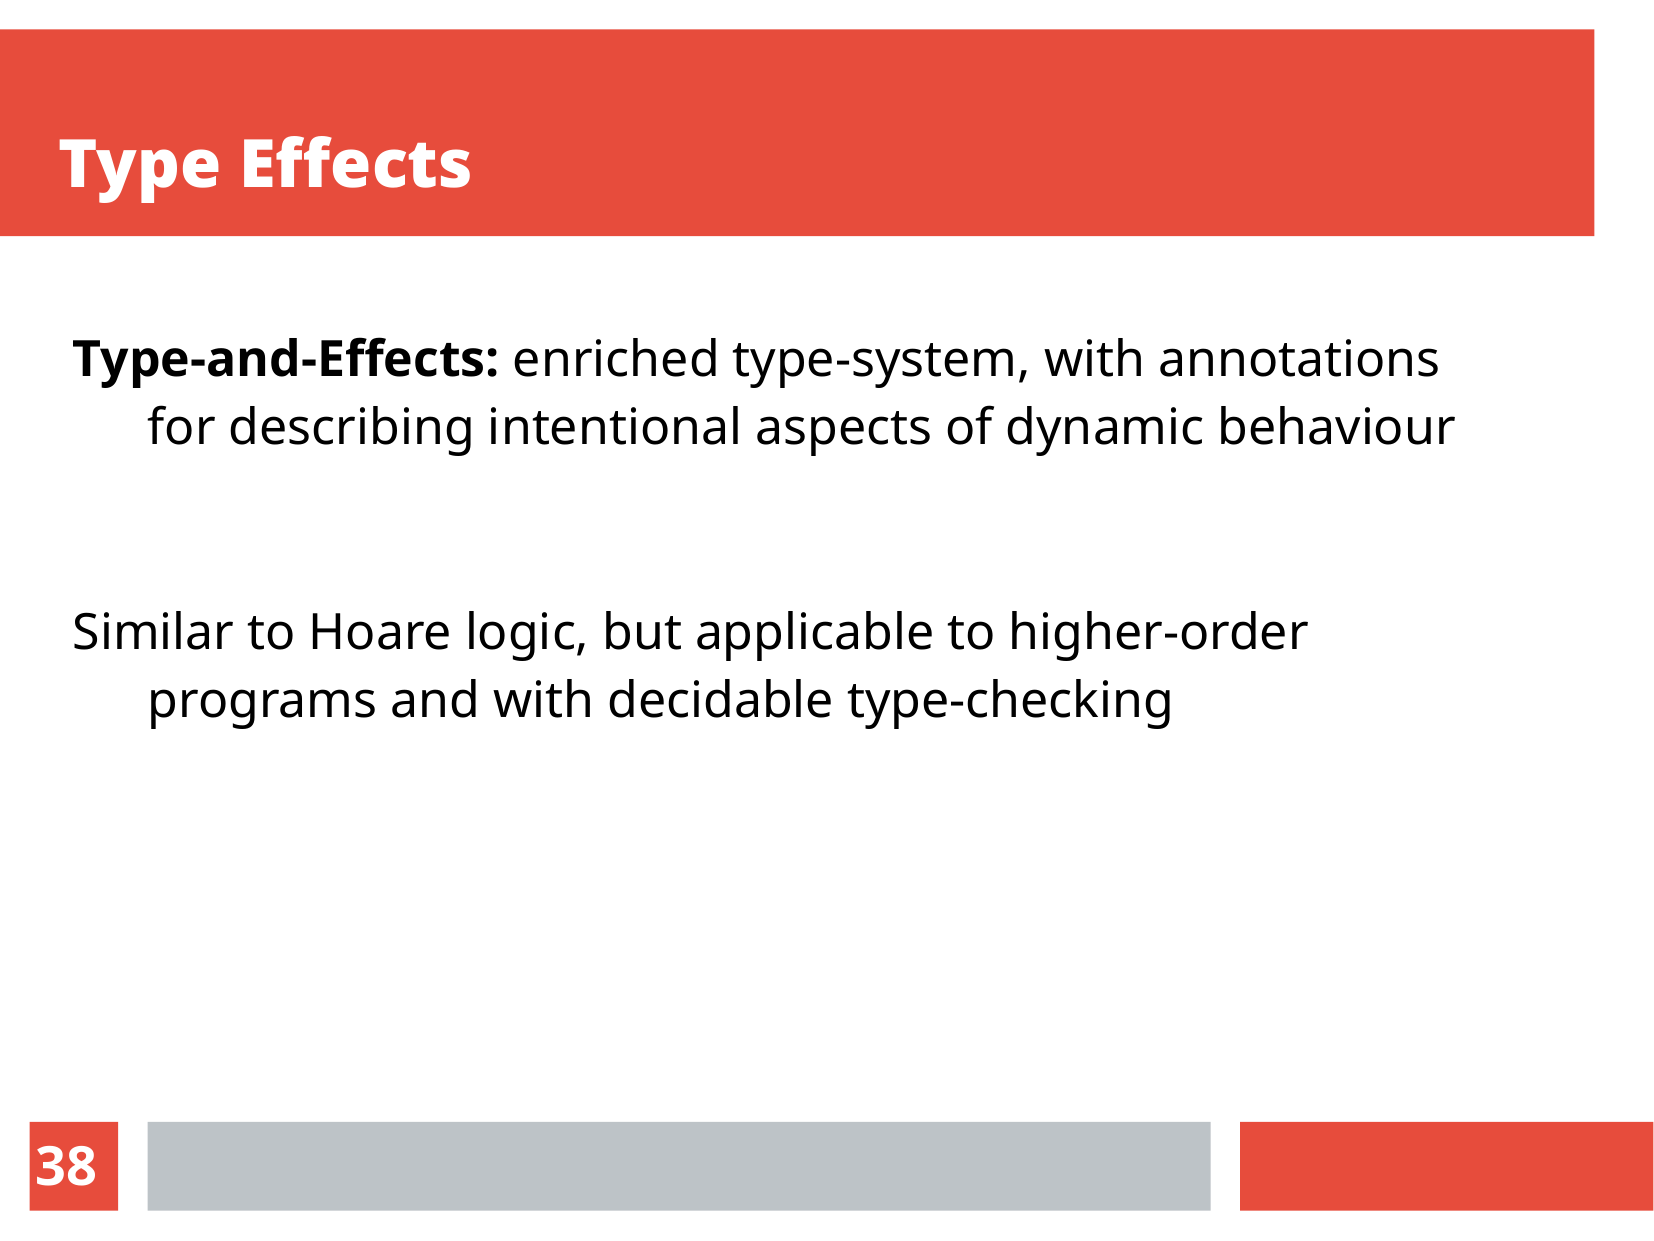

# Type Effects
Type-and-Effects: enriched type-system, with annotations
	for describing intentional aspects of dynamic behaviour
Similar to Hoare logic, but applicable to higher-order
	programs and with decidable type-checking
38
108